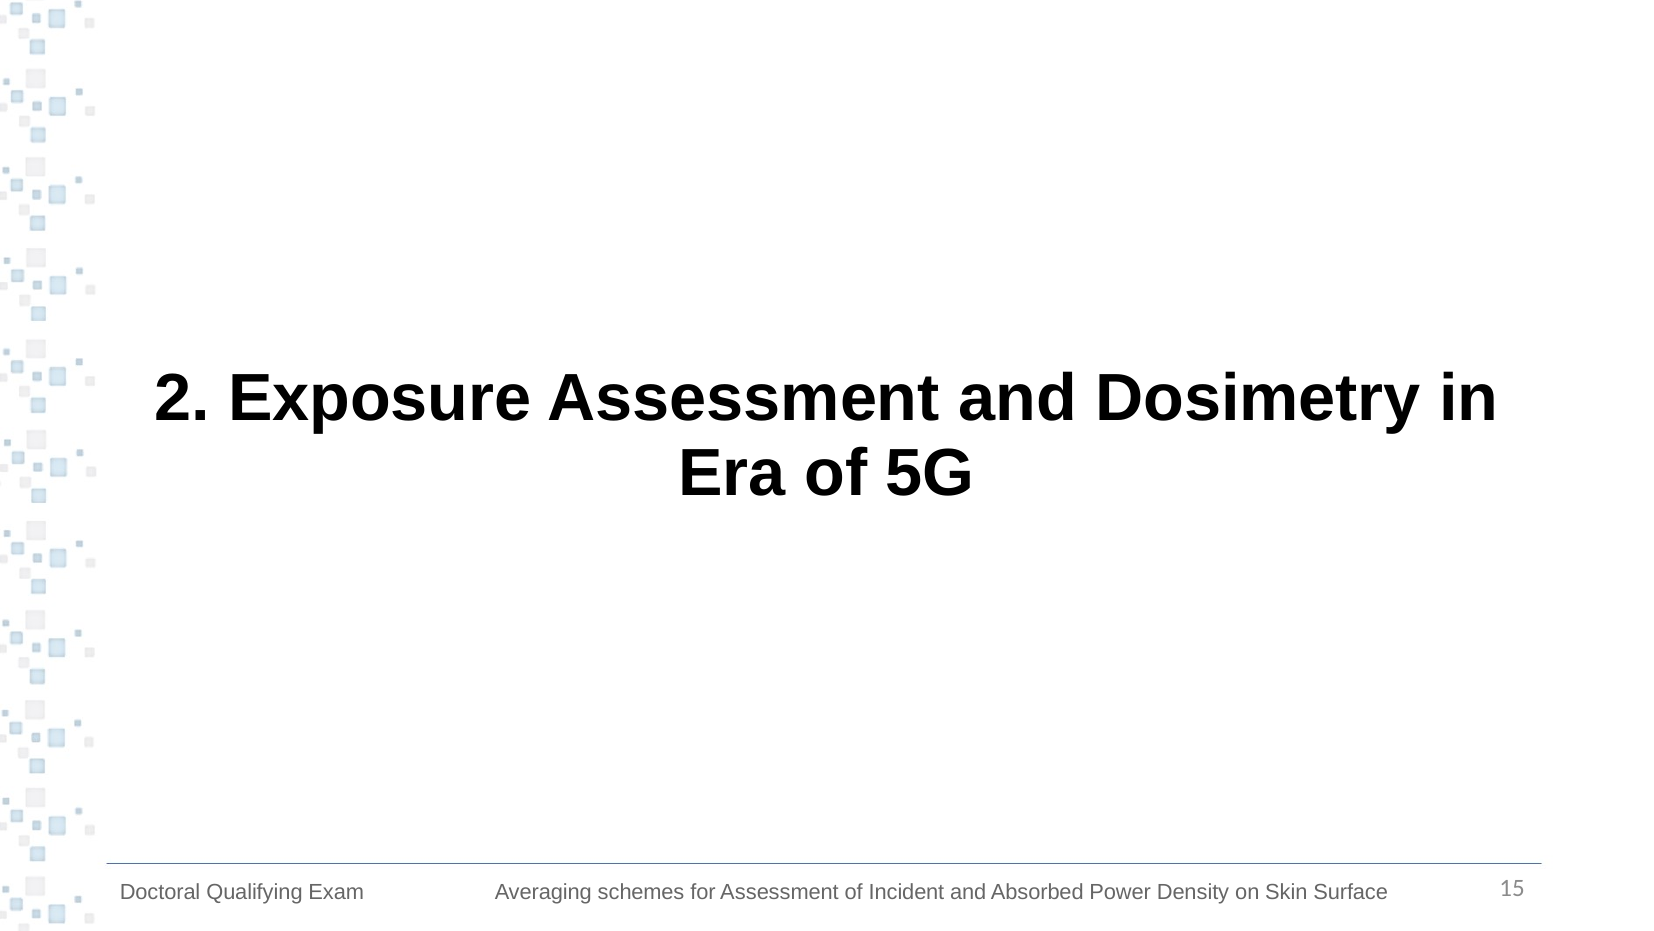

2. Exposure Assessment and Dosimetry in
Era of 5G
15
Doctoral Qualifying Exam		Averaging schemes for Assessment of Incident and Absorbed Power Density on Skin Surface